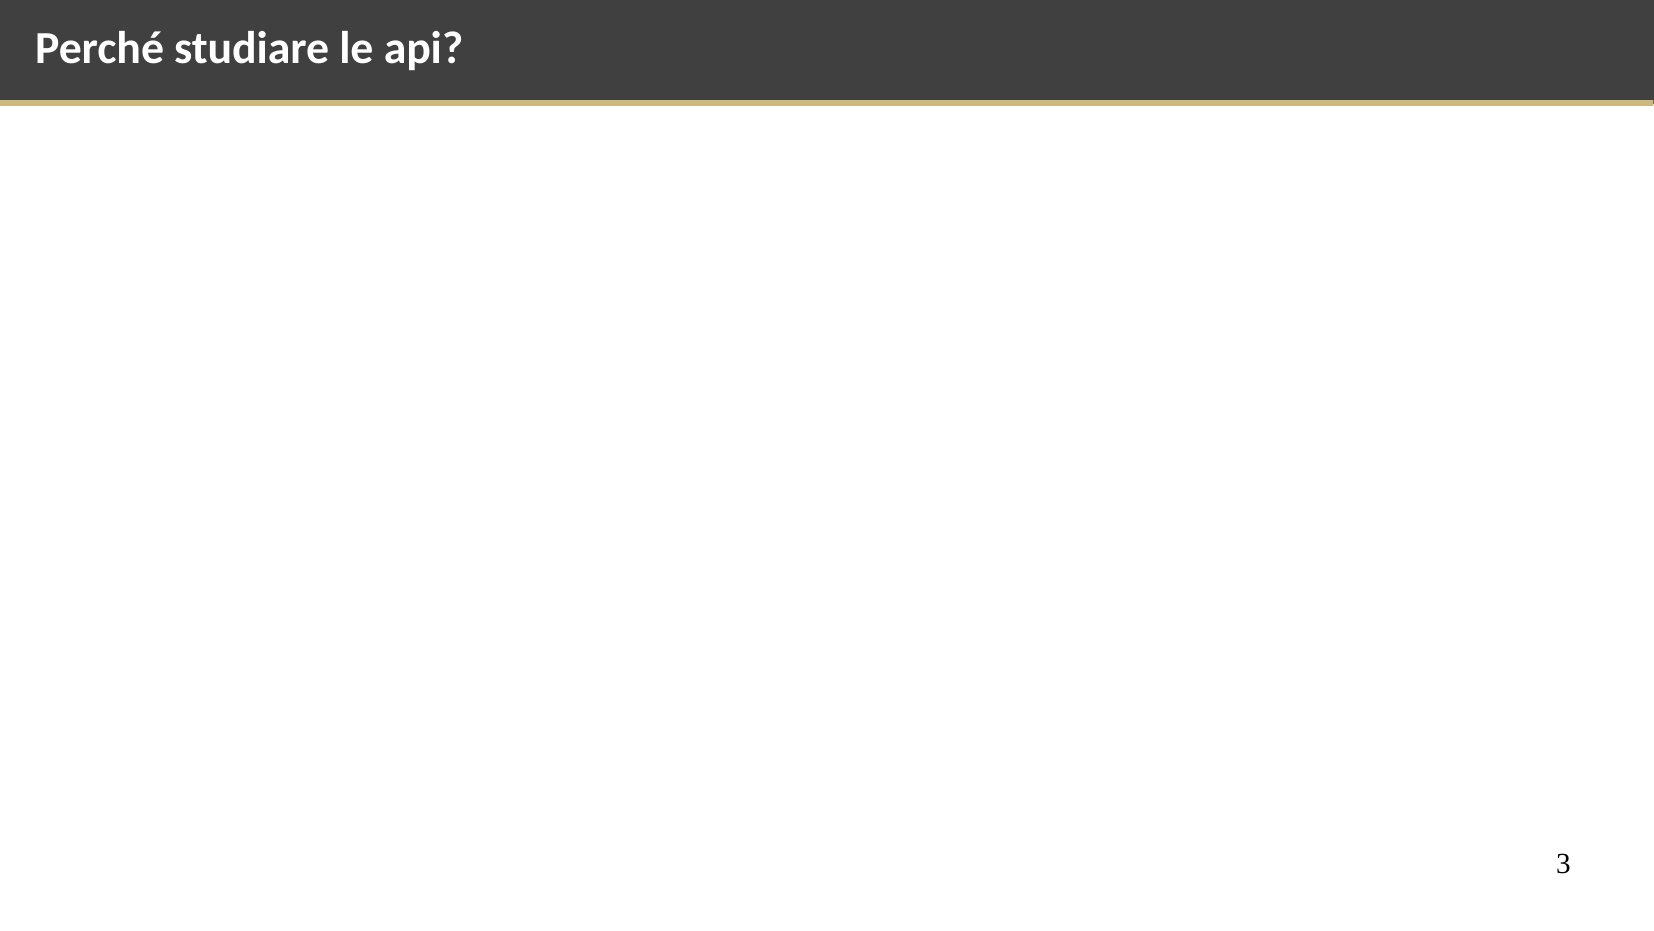

Perché studiare le api?
© KQED San Francisco
3